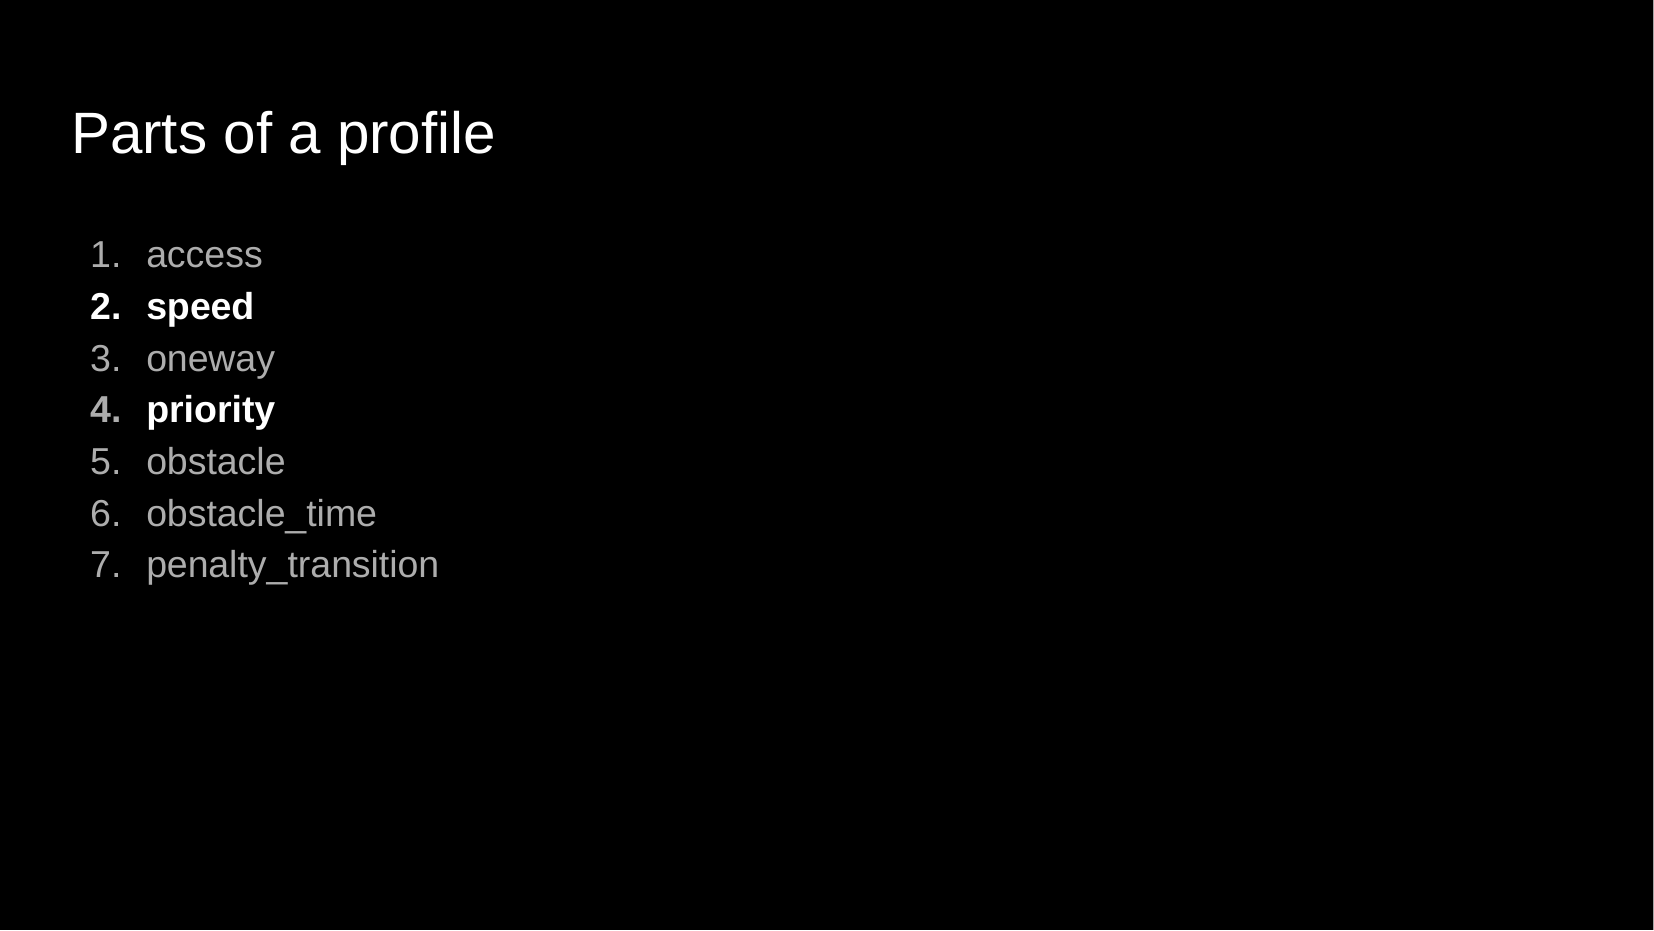

# Parts of a profile
access
speed
oneway
priority
obstacle
obstacle_time
penalty_transition